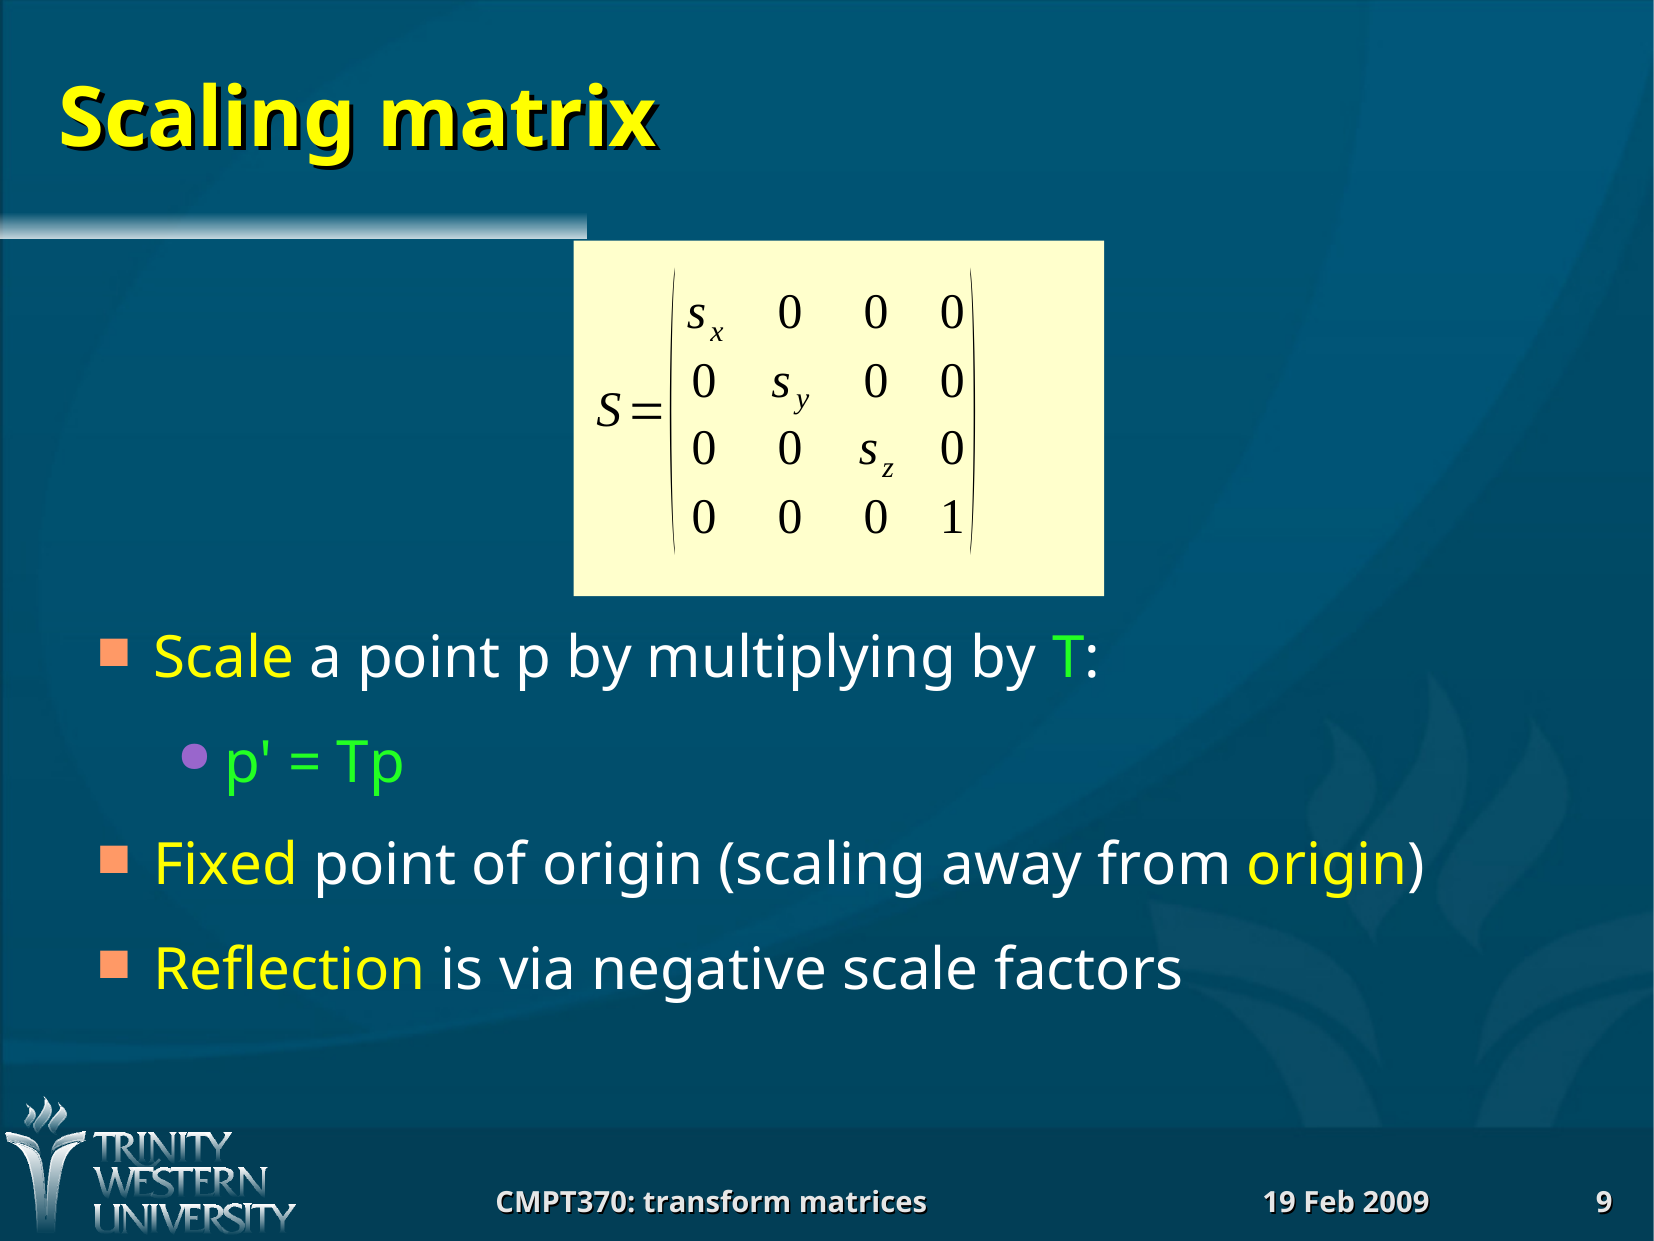

# Scaling matrix
Scale a point p by multiplying by T:
p' = Tp
Fixed point of origin (scaling away from origin)
Reflection is via negative scale factors
CMPT370: transform matrices
19 Feb 2009
9